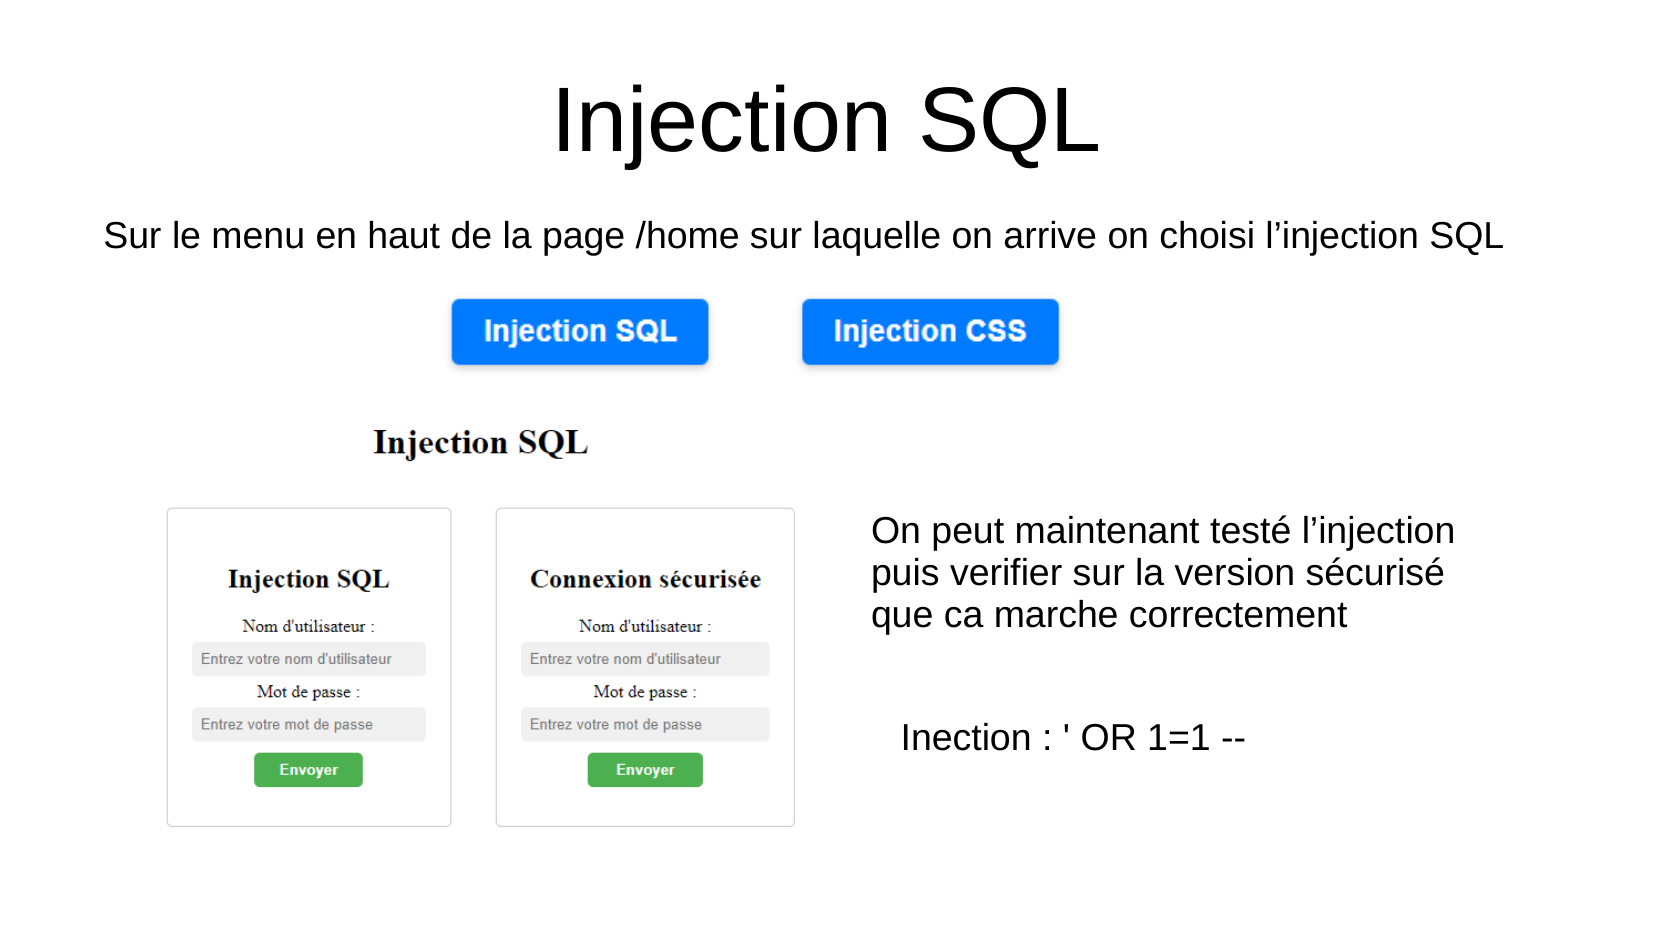

# Injection SQL
Sur le menu en haut de la page /home sur laquelle on arrive on choisi l’injection SQL
On peut maintenant testé l’injection puis verifier sur la version sécurisé que ca marche correctement
Inection : ' OR 1=1 --